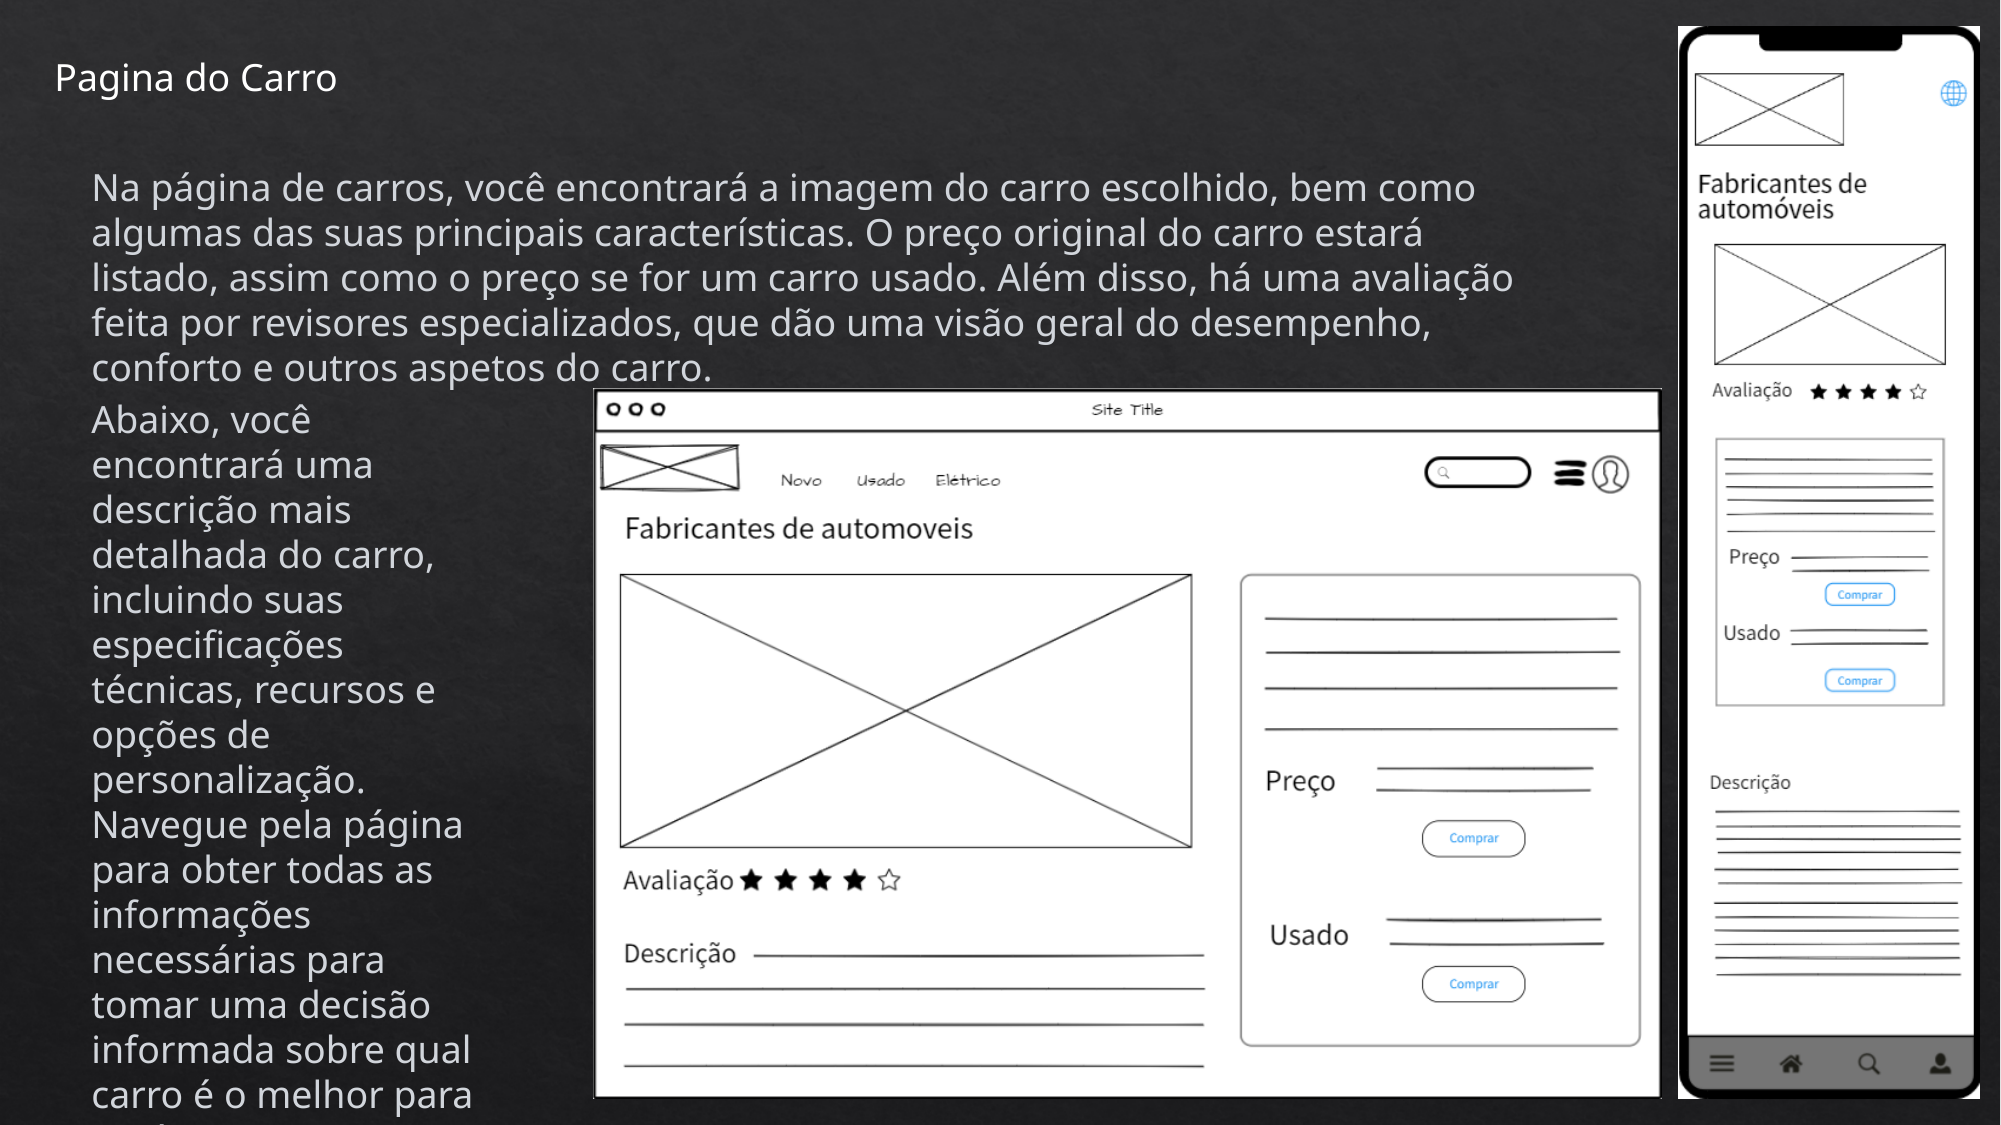

Pagina do Carro
Na página de carros, você encontrará a imagem do carro escolhido, bem como algumas das suas principais características. O preço original do carro estará listado, assim como o preço se for um carro usado. Além disso, há uma avaliação feita por revisores especializados, que dão uma visão geral do desempenho, conforto e outros aspetos do carro.
Abaixo, você encontrará uma descrição mais detalhada do carro, incluindo suas especificações técnicas, recursos e opções de personalização. Navegue pela página para obter todas as informações necessárias para tomar uma decisão informada sobre qual carro é o melhor para você